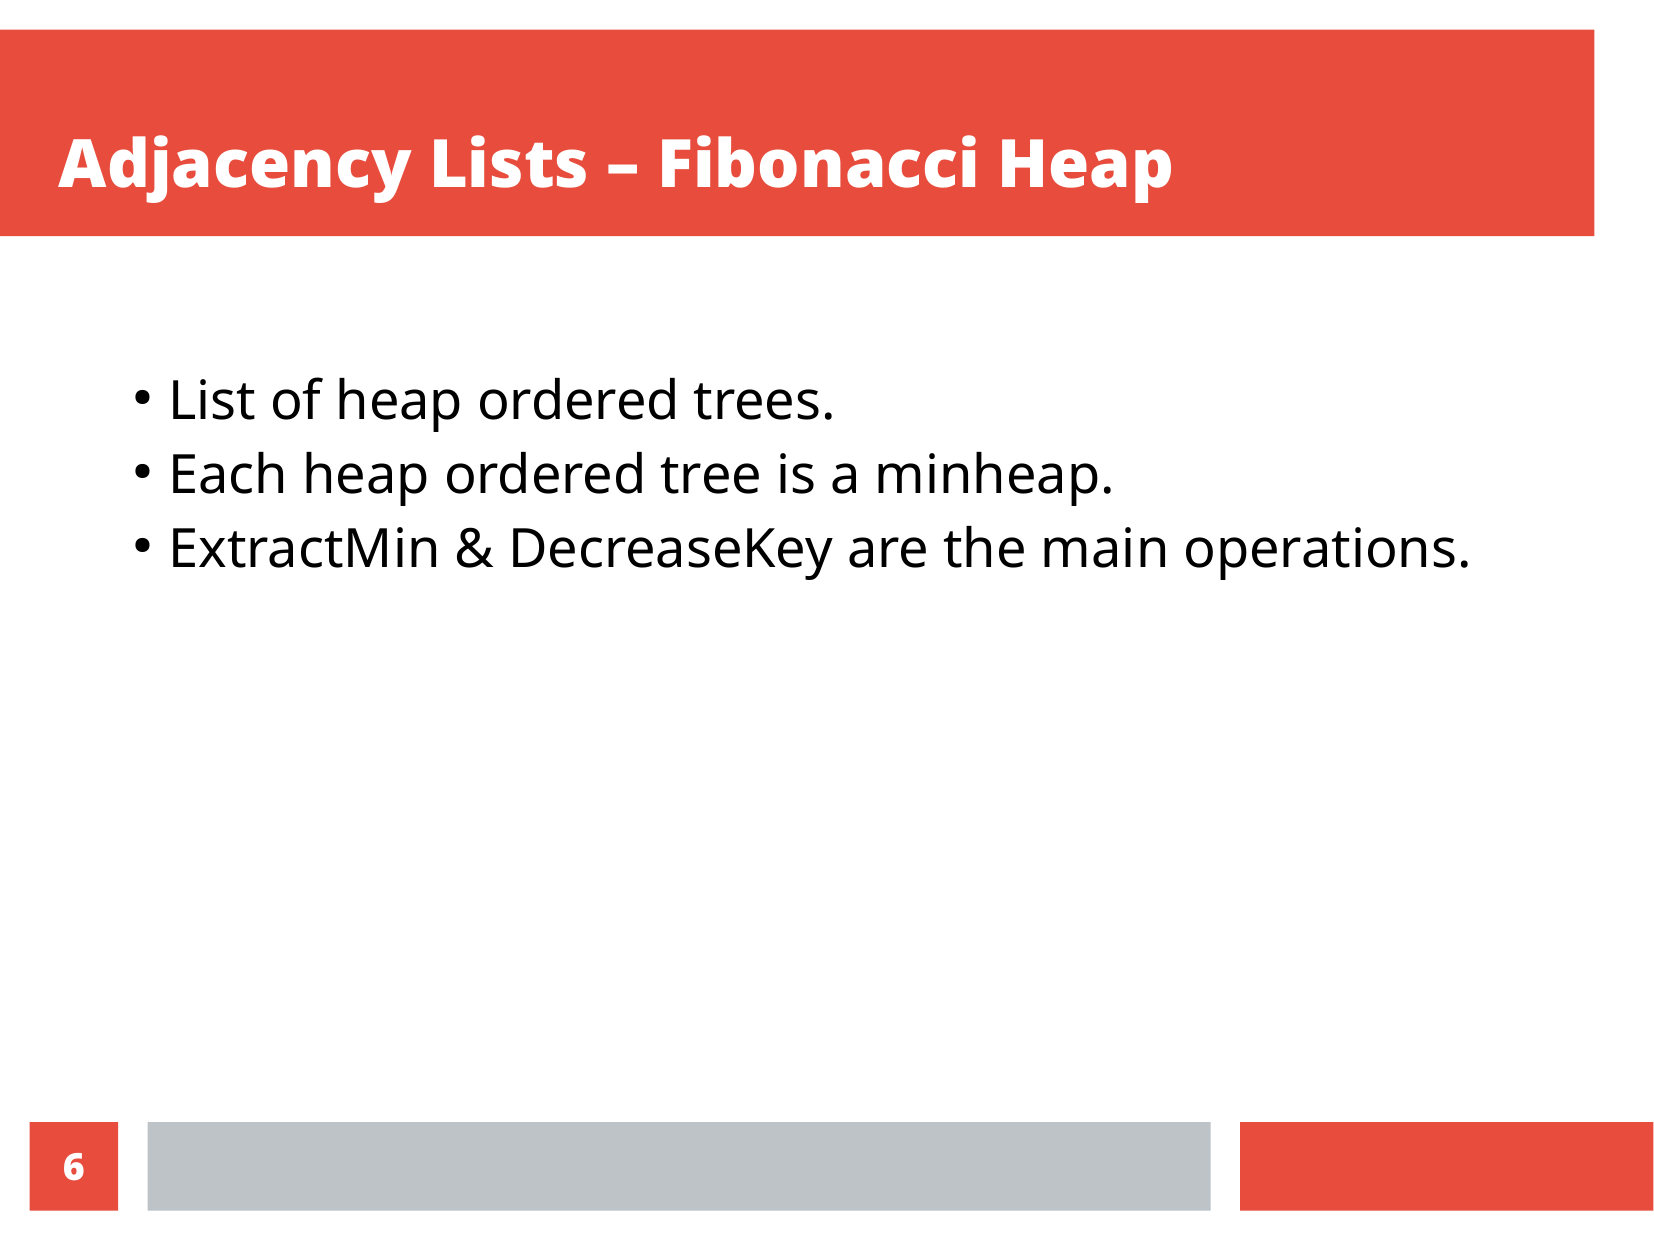

# Adjacency Lists – Fibonacci Heap
List of heap ordered trees.
Each heap ordered tree is a minheap.
ExtractMin & DecreaseKey are the main operations.
6